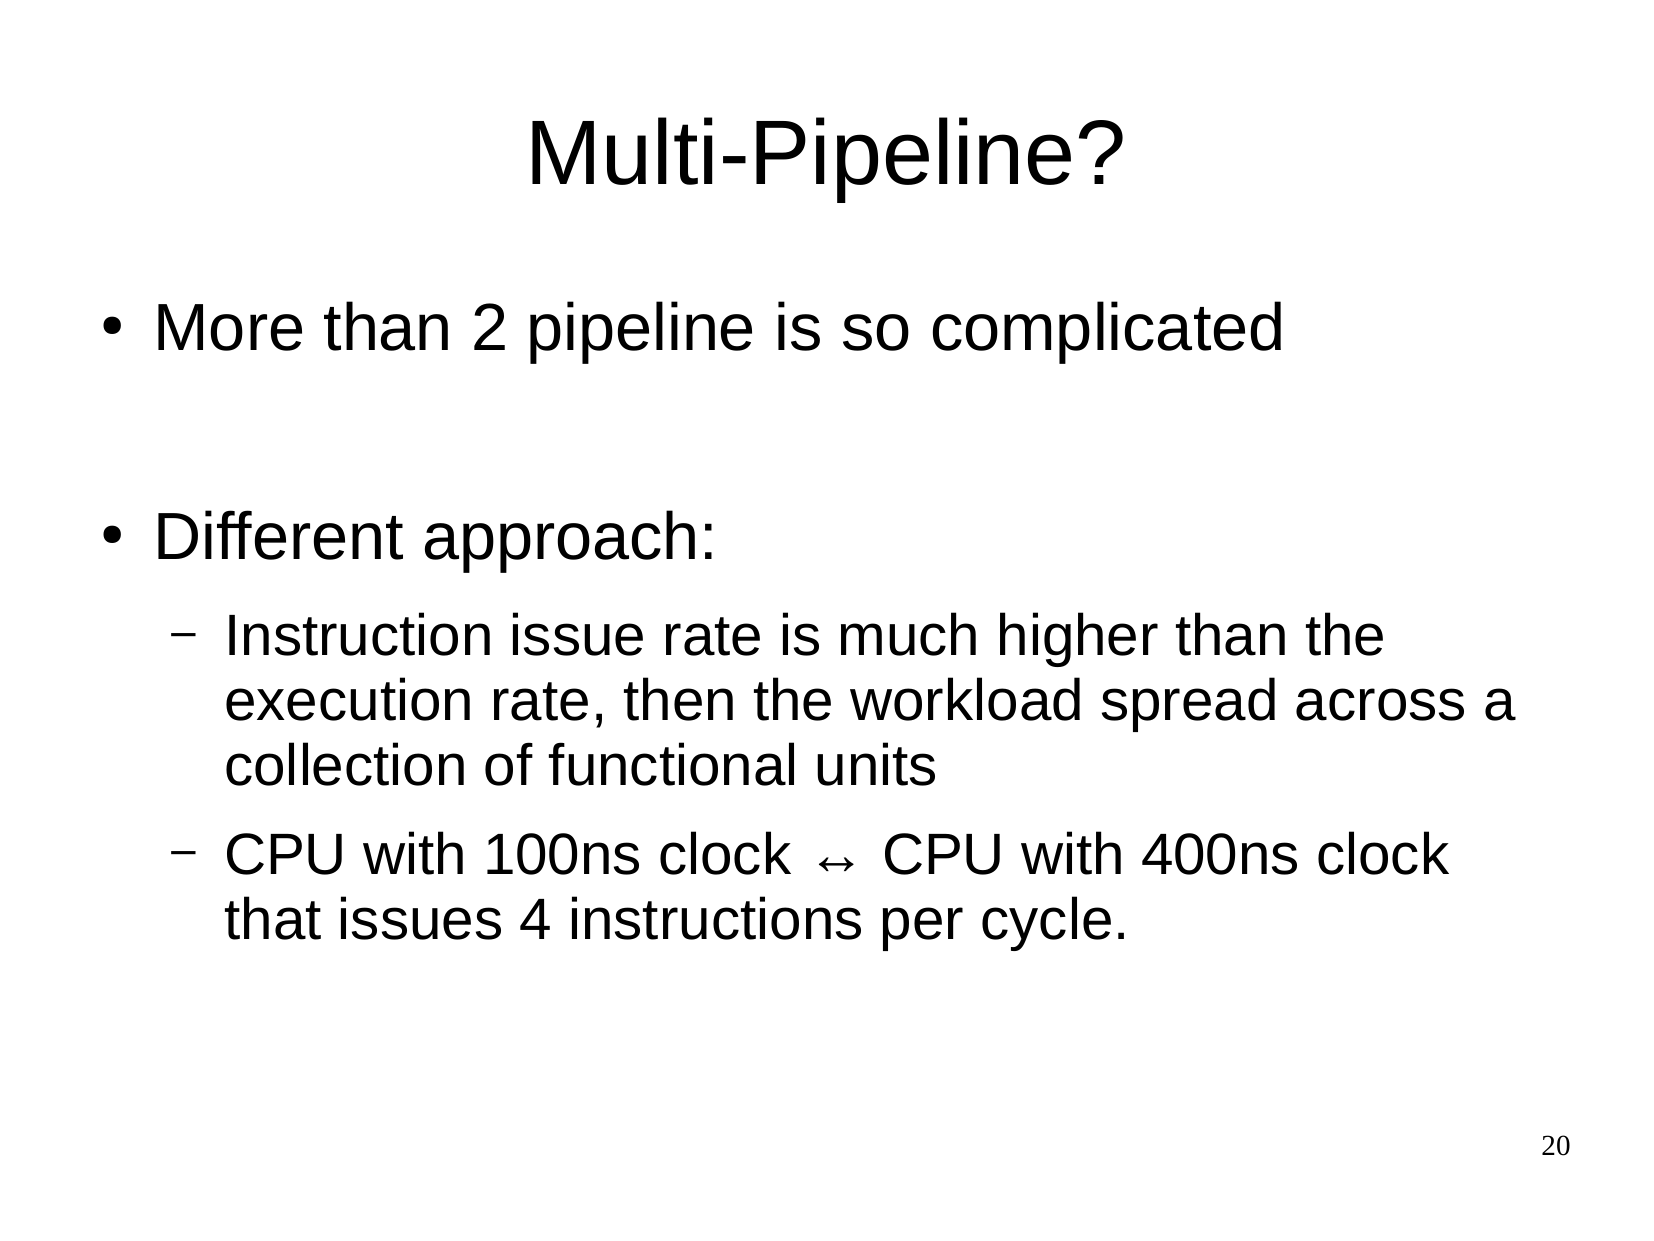

# Multi-Pipeline?
More than 2 pipeline is so complicated
Different approach:
Instruction issue rate is much higher than the execution rate, then the workload spread across a collection of functional units
CPU with 100ns clock ↔ CPU with 400ns clock that issues 4 instructions per cycle.
20